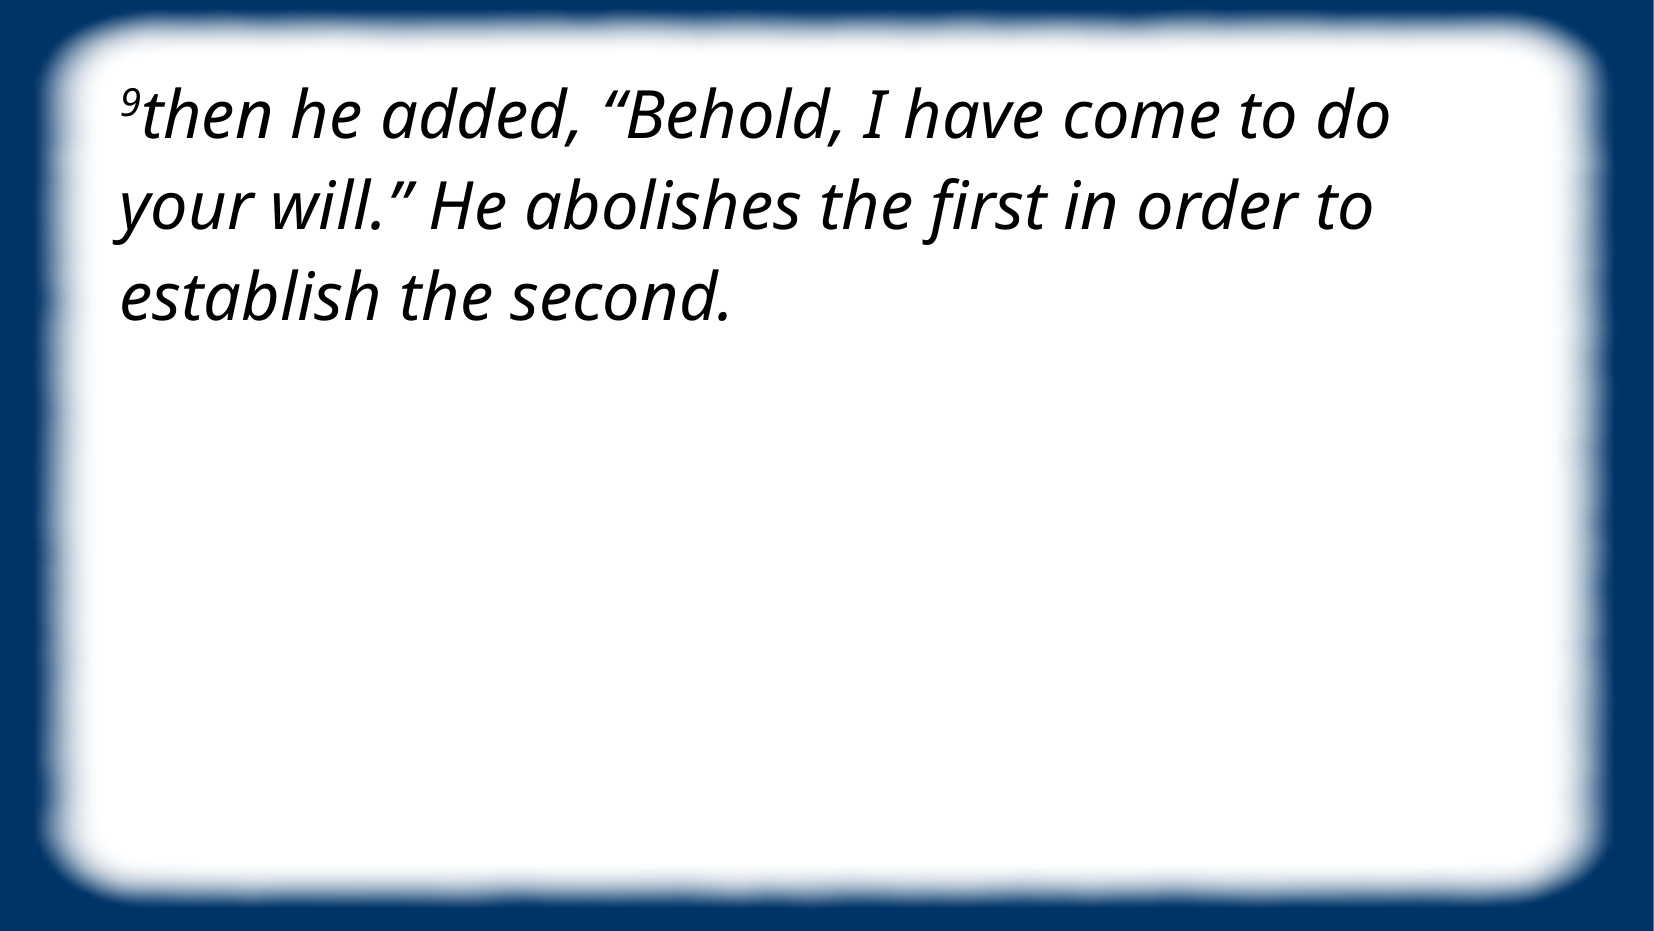

9then he added, “Behold, I have come to do your will.” He abolishes the first in order to establish the second.